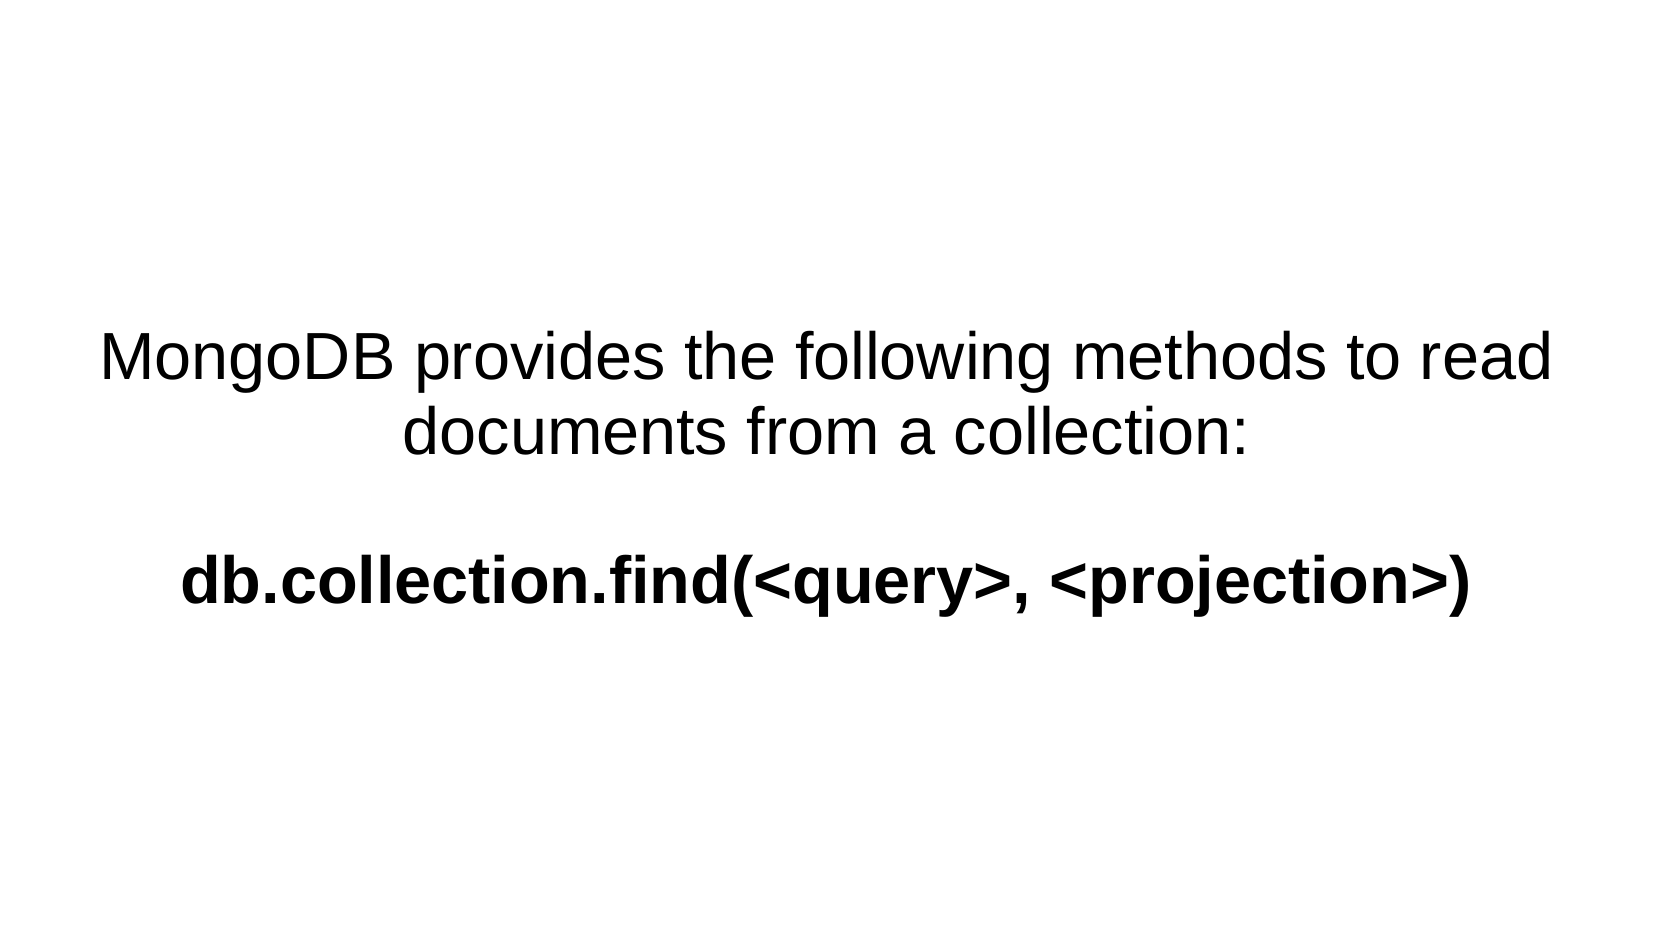

# MongoDB provides the following methods to read documents from a collection:
db.collection.find(<query>, <projection>)